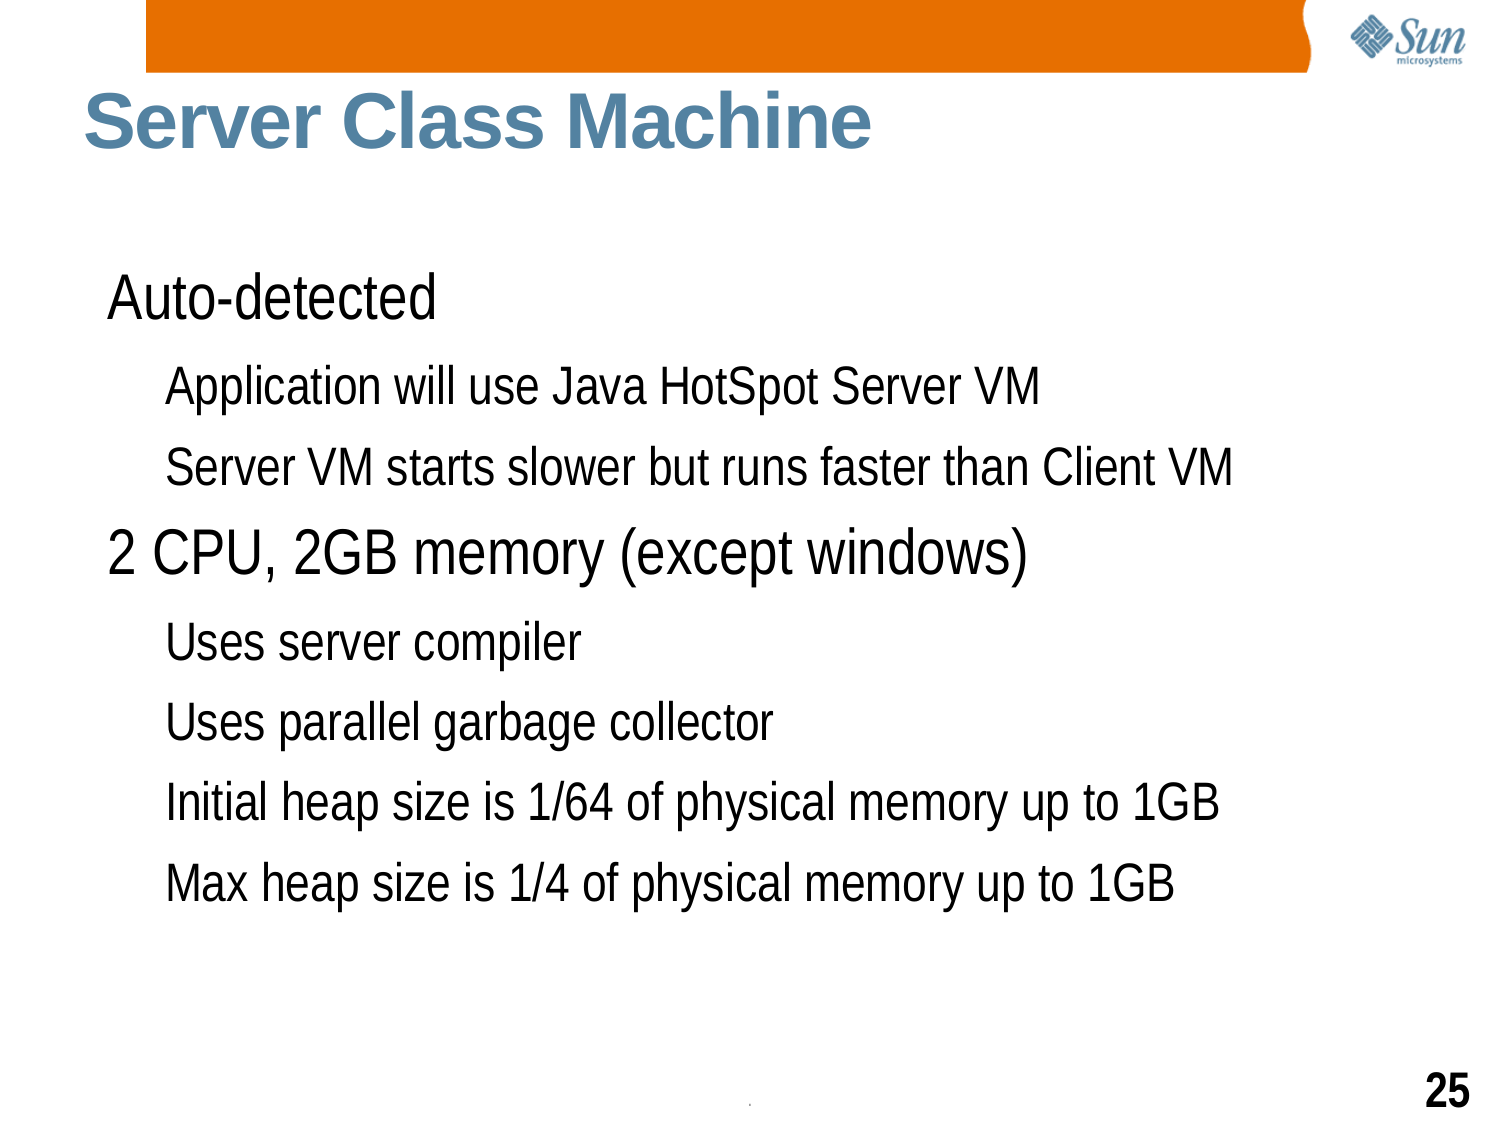

# Server Class Machine
Auto-detected
Application will use Java HotSpot Server VM
Server VM starts slower but runs faster than Client VM
2 CPU, 2GB memory (except windows)
Uses server compiler
Uses parallel garbage collector
Initial heap size is 1/64 of physical memory up to 1GB
Max heap size is 1/4 of physical memory up to 1GB